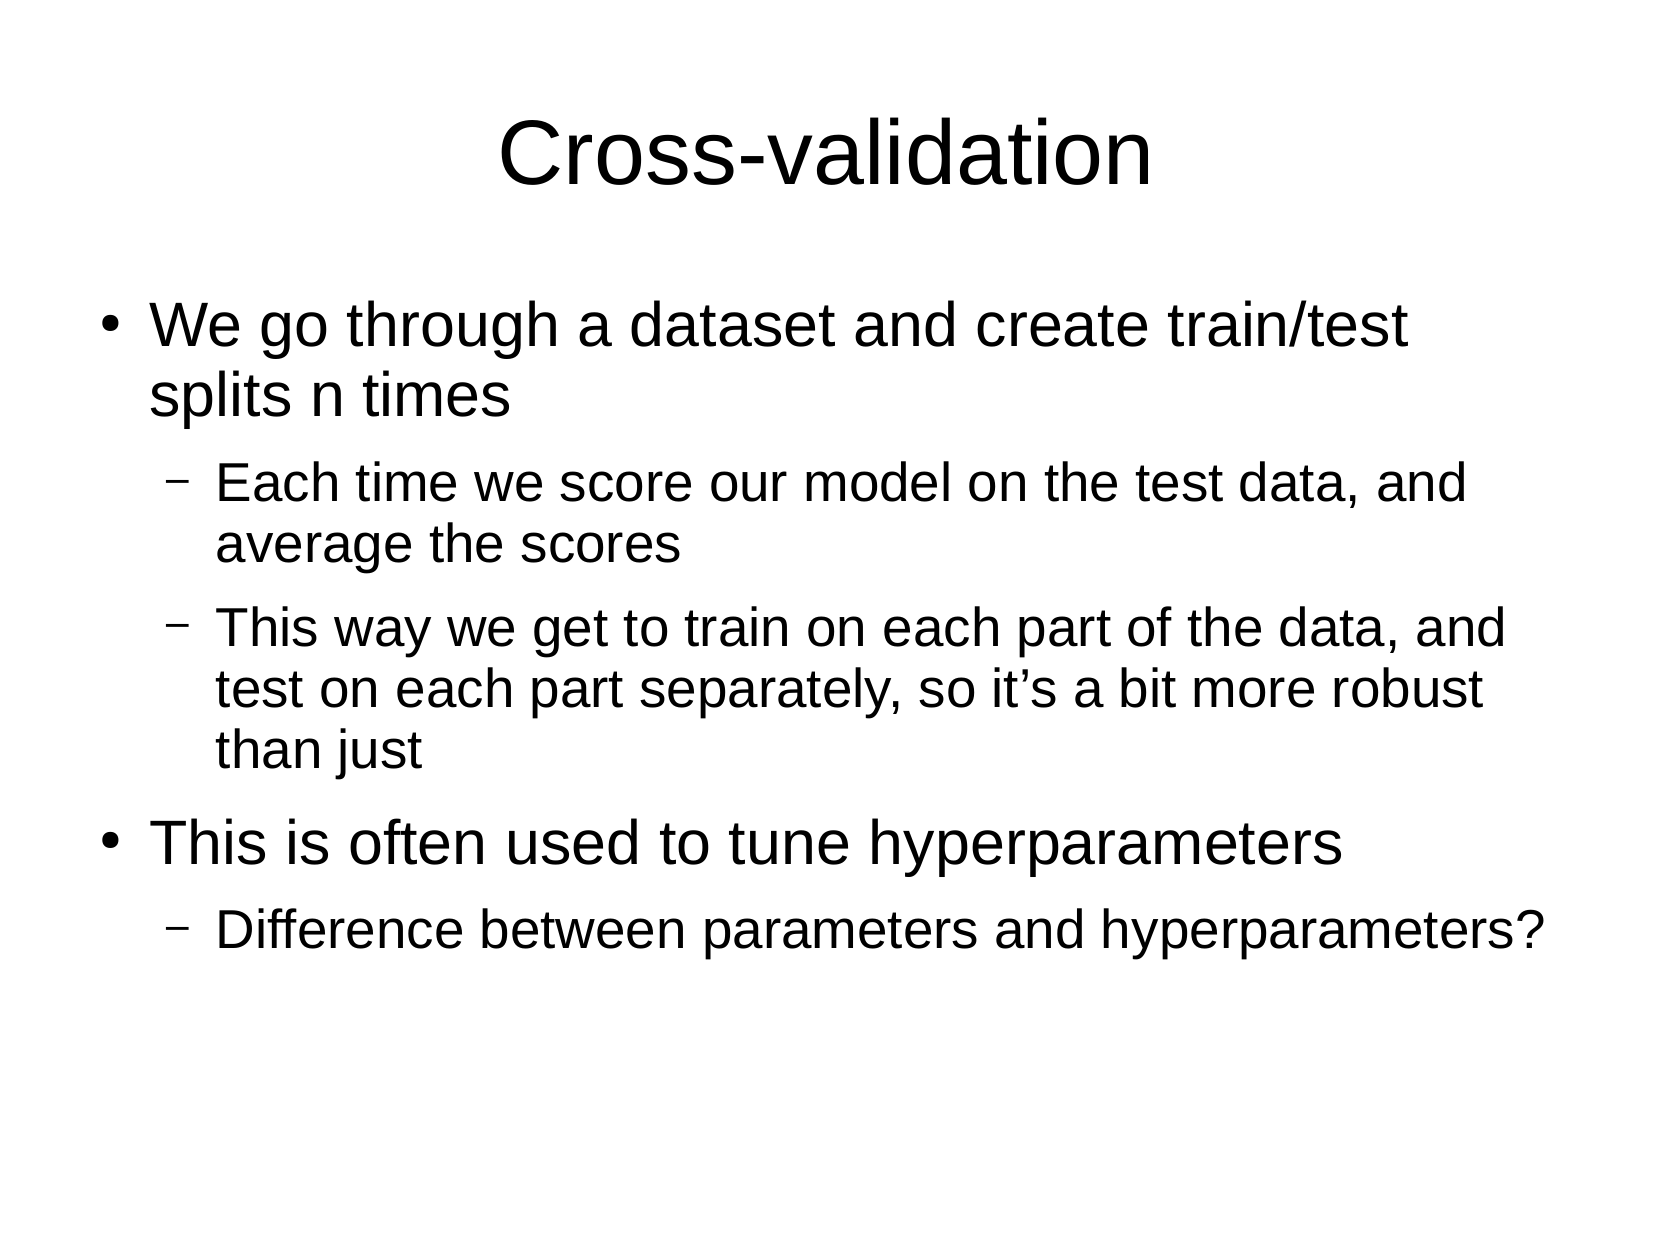

# Cross-validation
We go through a dataset and create train/test splits n times
Each time we score our model on the test data, and average the scores
This way we get to train on each part of the data, and test on each part separately, so it’s a bit more robust than just
This is often used to tune hyperparameters
Difference between parameters and hyperparameters?